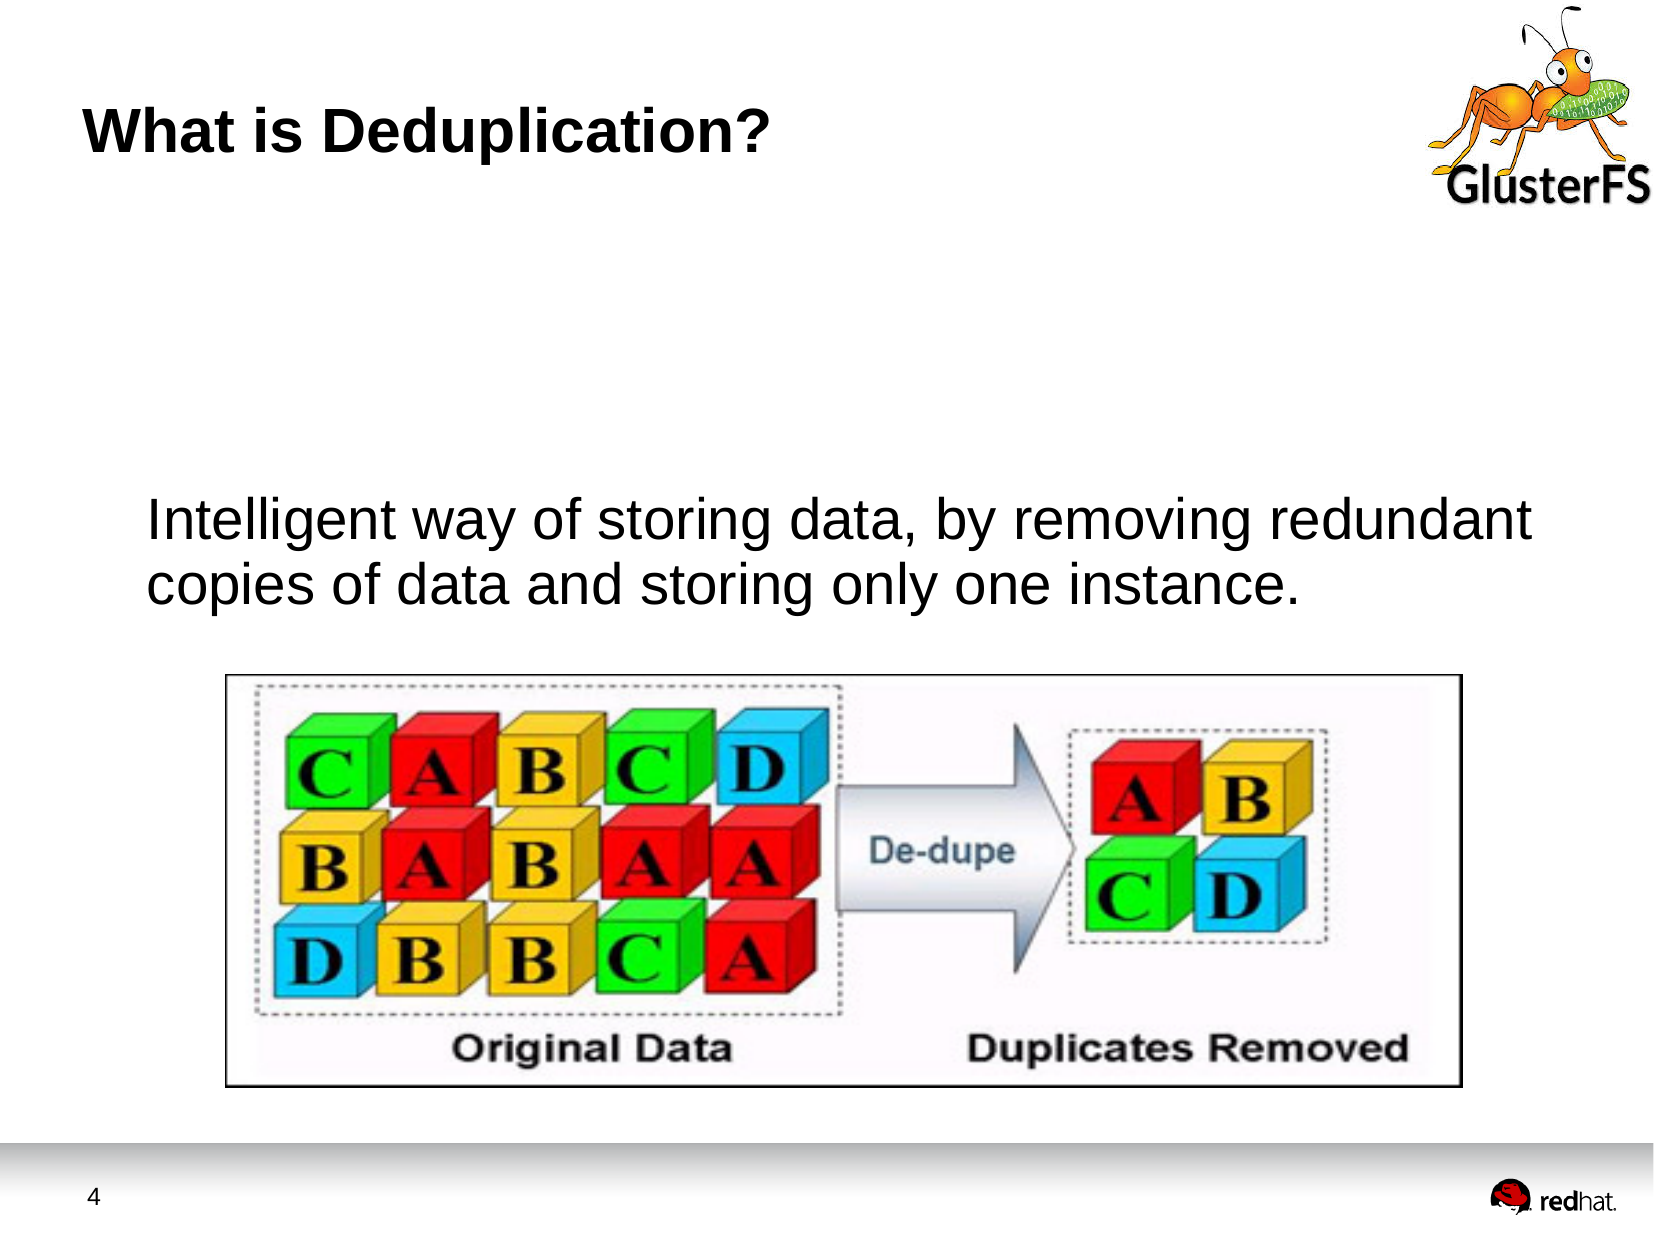

# What is Deduplication?
Intelligent way of storing data, by removing redundant copies of data and storing only one instance.